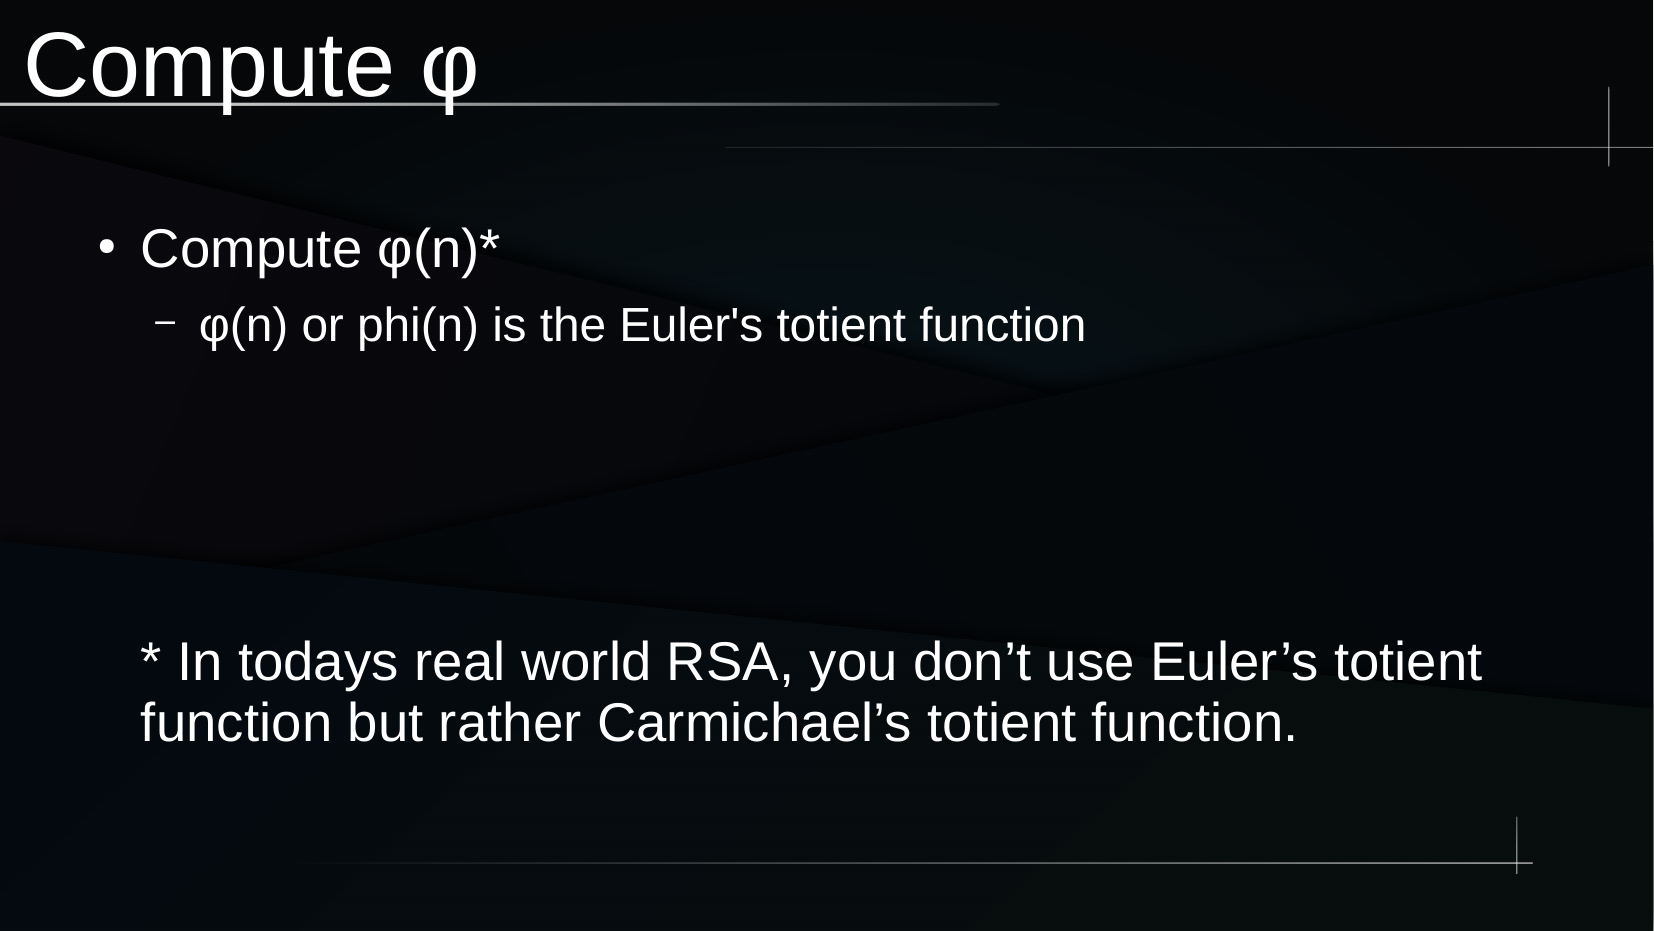

# Compute φ
Compute φ(n)*
φ(n) or phi(n) is the Euler's totient function
* In todays real world RSA, you don’t use Euler’s totient function but rather Carmichael’s totient function.